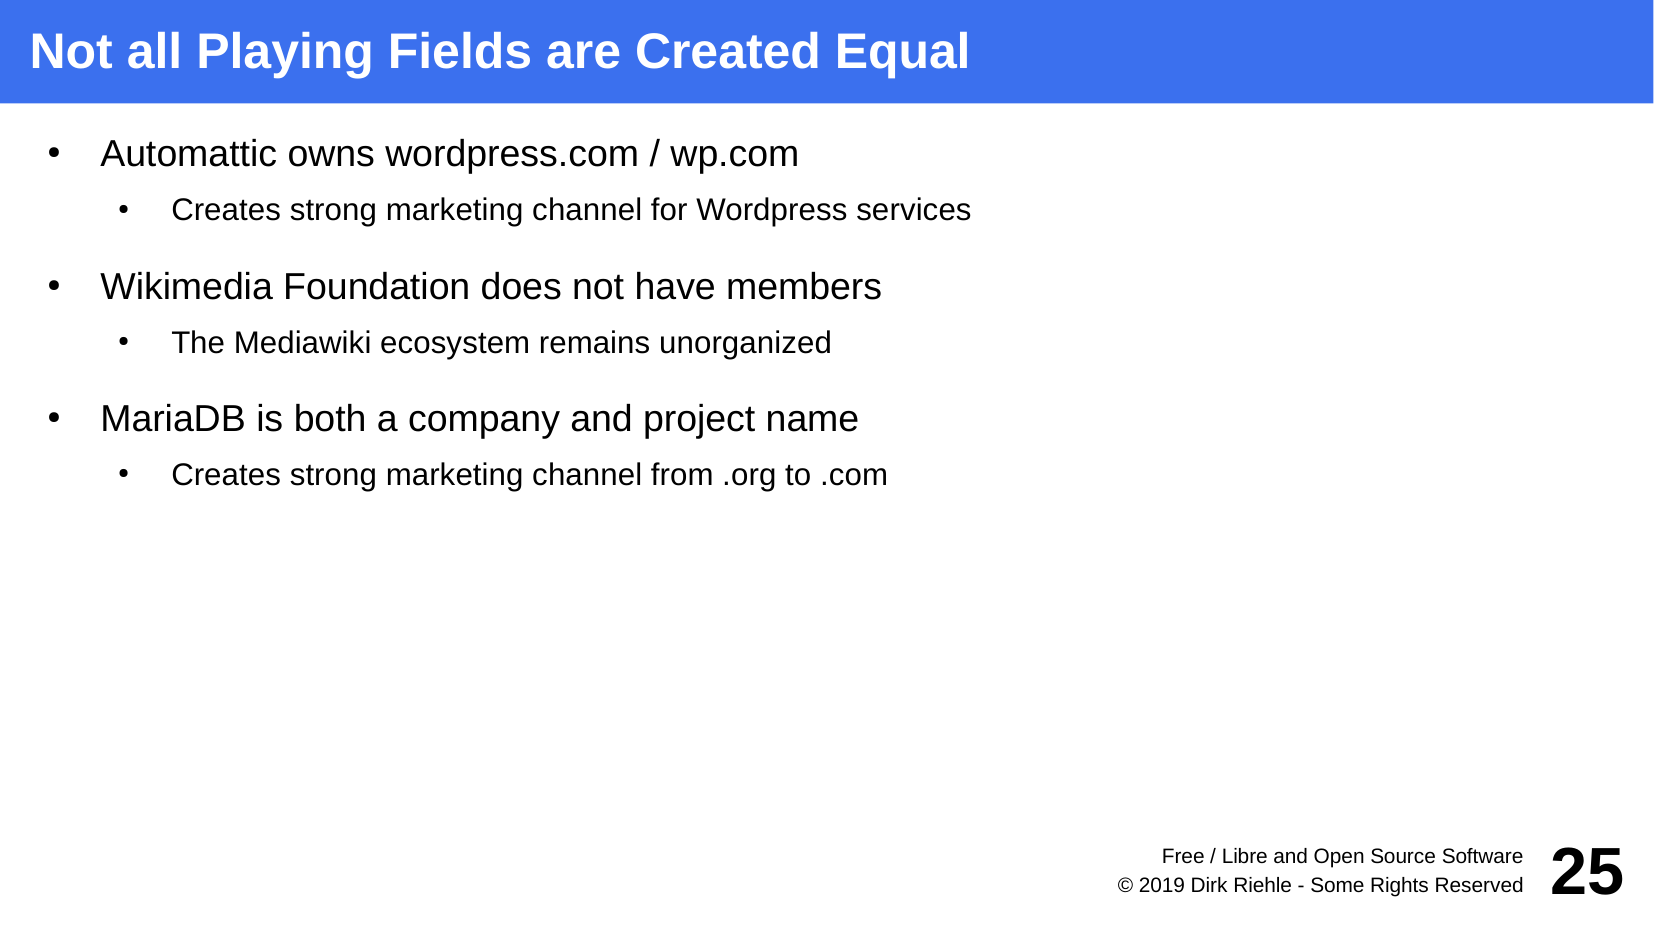

# Not all Playing Fields are Created Equal
Automattic owns wordpress.com / wp.com
Creates strong marketing channel for Wordpress services
Wikimedia Foundation does not have members
The Mediawiki ecosystem remains unorganized
MariaDB is both a company and project name
Creates strong marketing channel from .org to .com
Free / Libre and Open Source Software
25
© 2019 Dirk Riehle - Some Rights Reserved